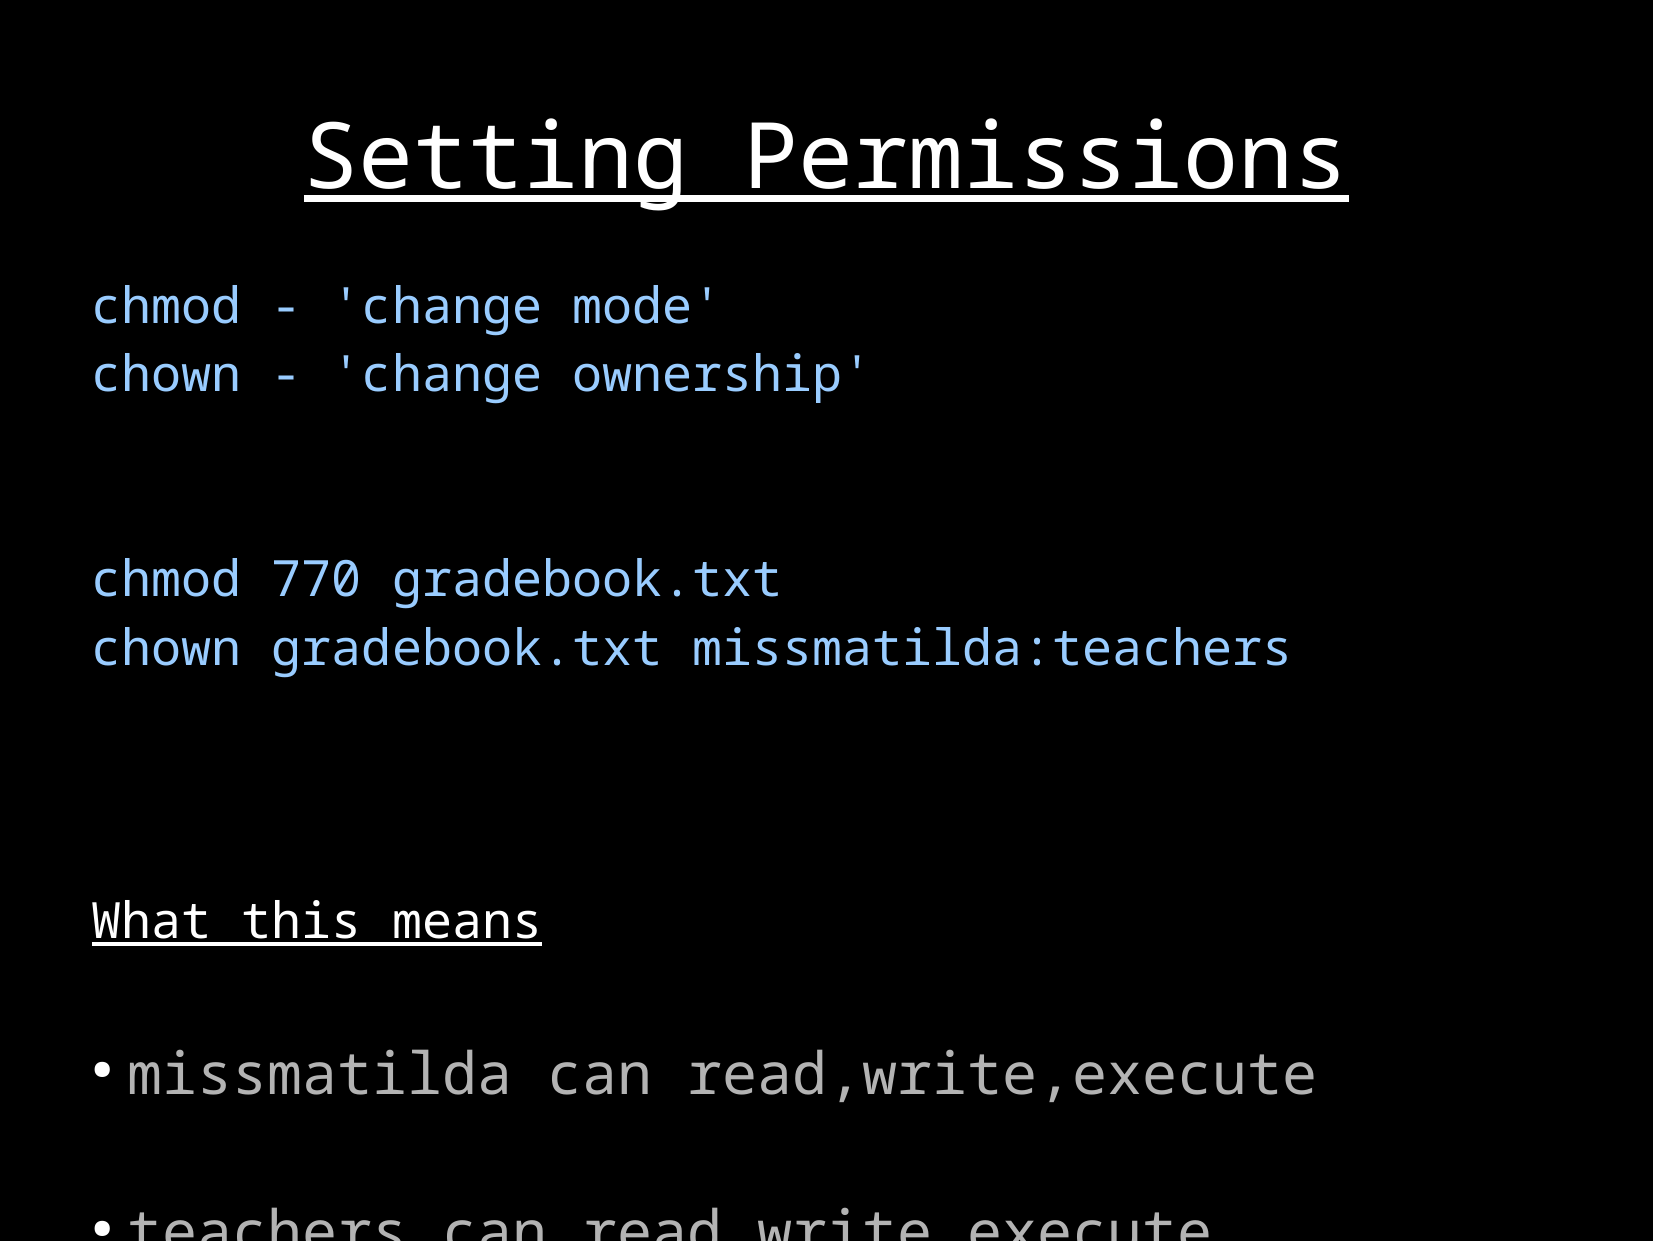

# Setting Permissions
| chmod - 'change mode' chown - 'change ownership' chmod 770 gradebook.txt chown gradebook.txt missmatilda:teachers What this means missmatilda can read,write,execute teachers can read,write,execute no permissions for everyone else | |
| --- | --- |